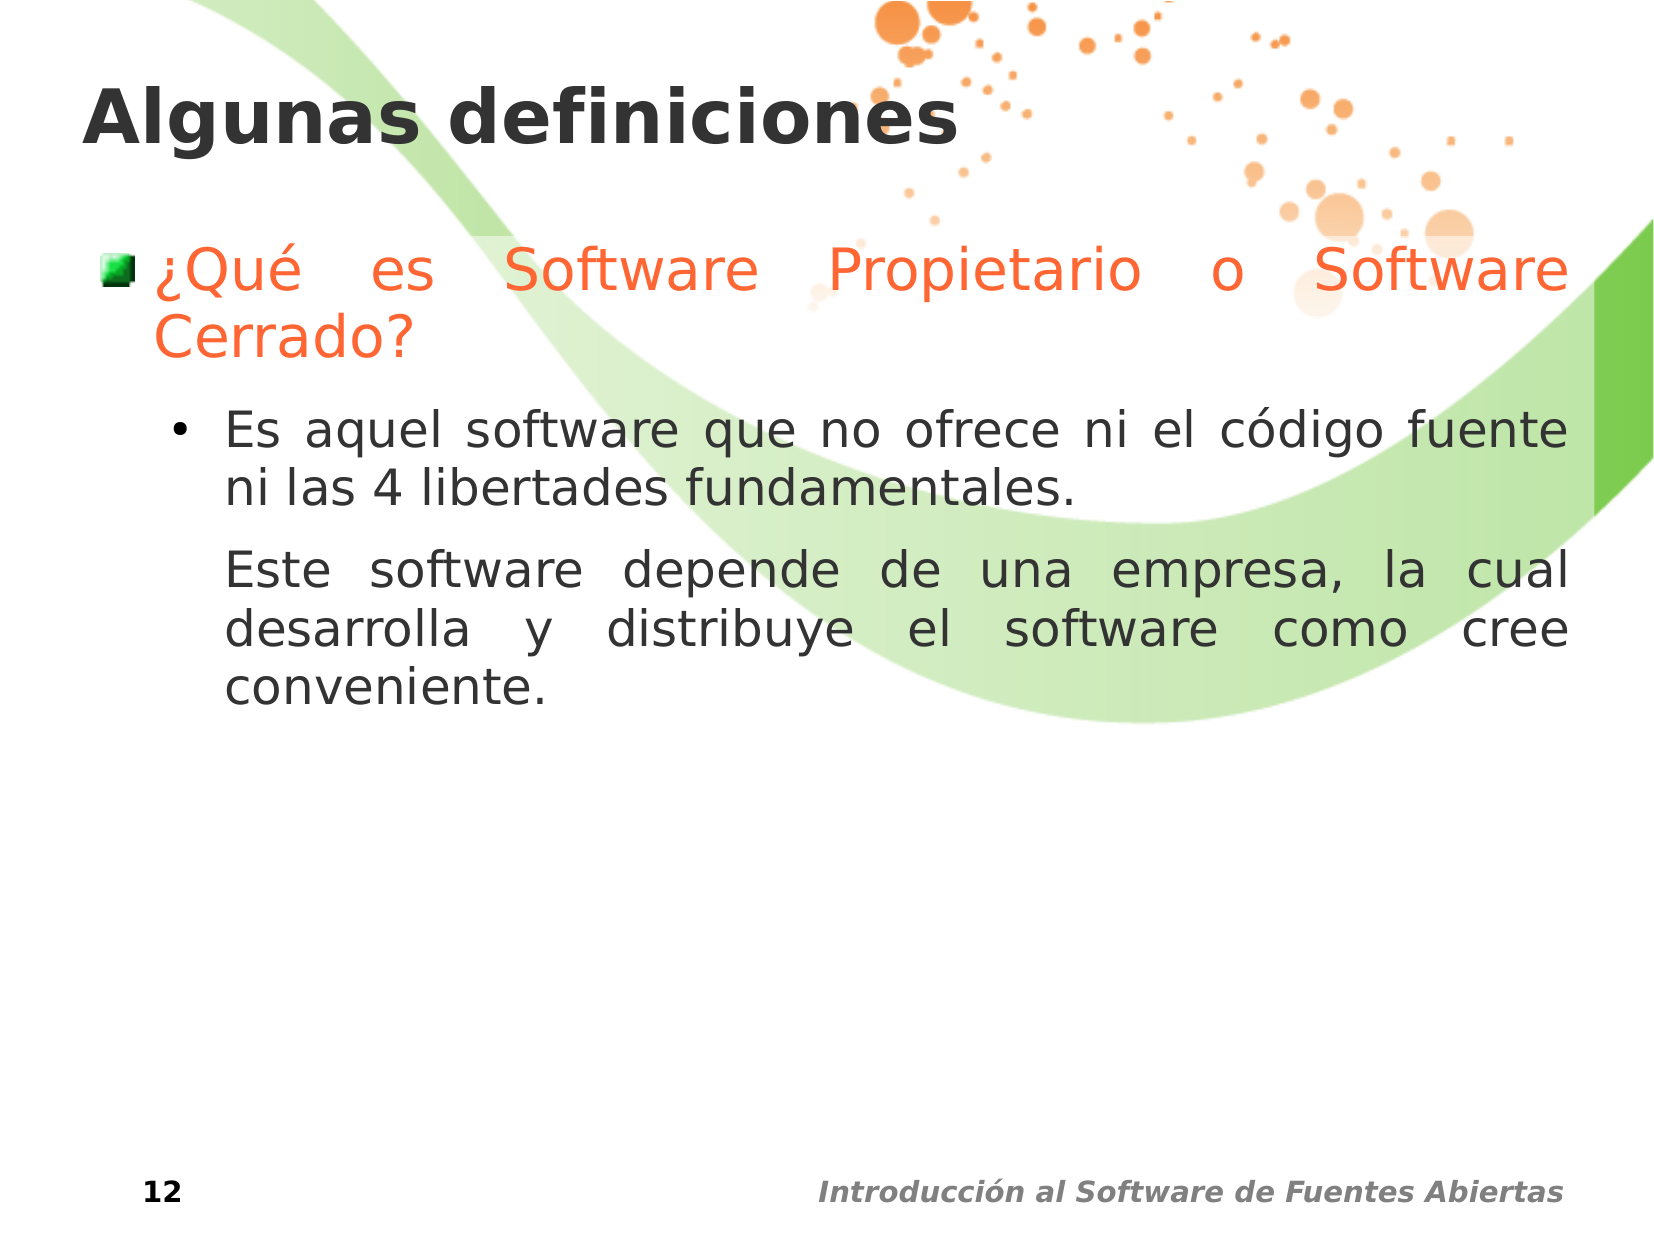

# Algunas definiciones
¿Qué es Software Propietario o Software Cerrado?
Es aquel software que no ofrece ni el código fuente ni las 4 libertades fundamentales.
Este software depende de una empresa, la cual desarrolla y distribuye el software como cree conveniente.